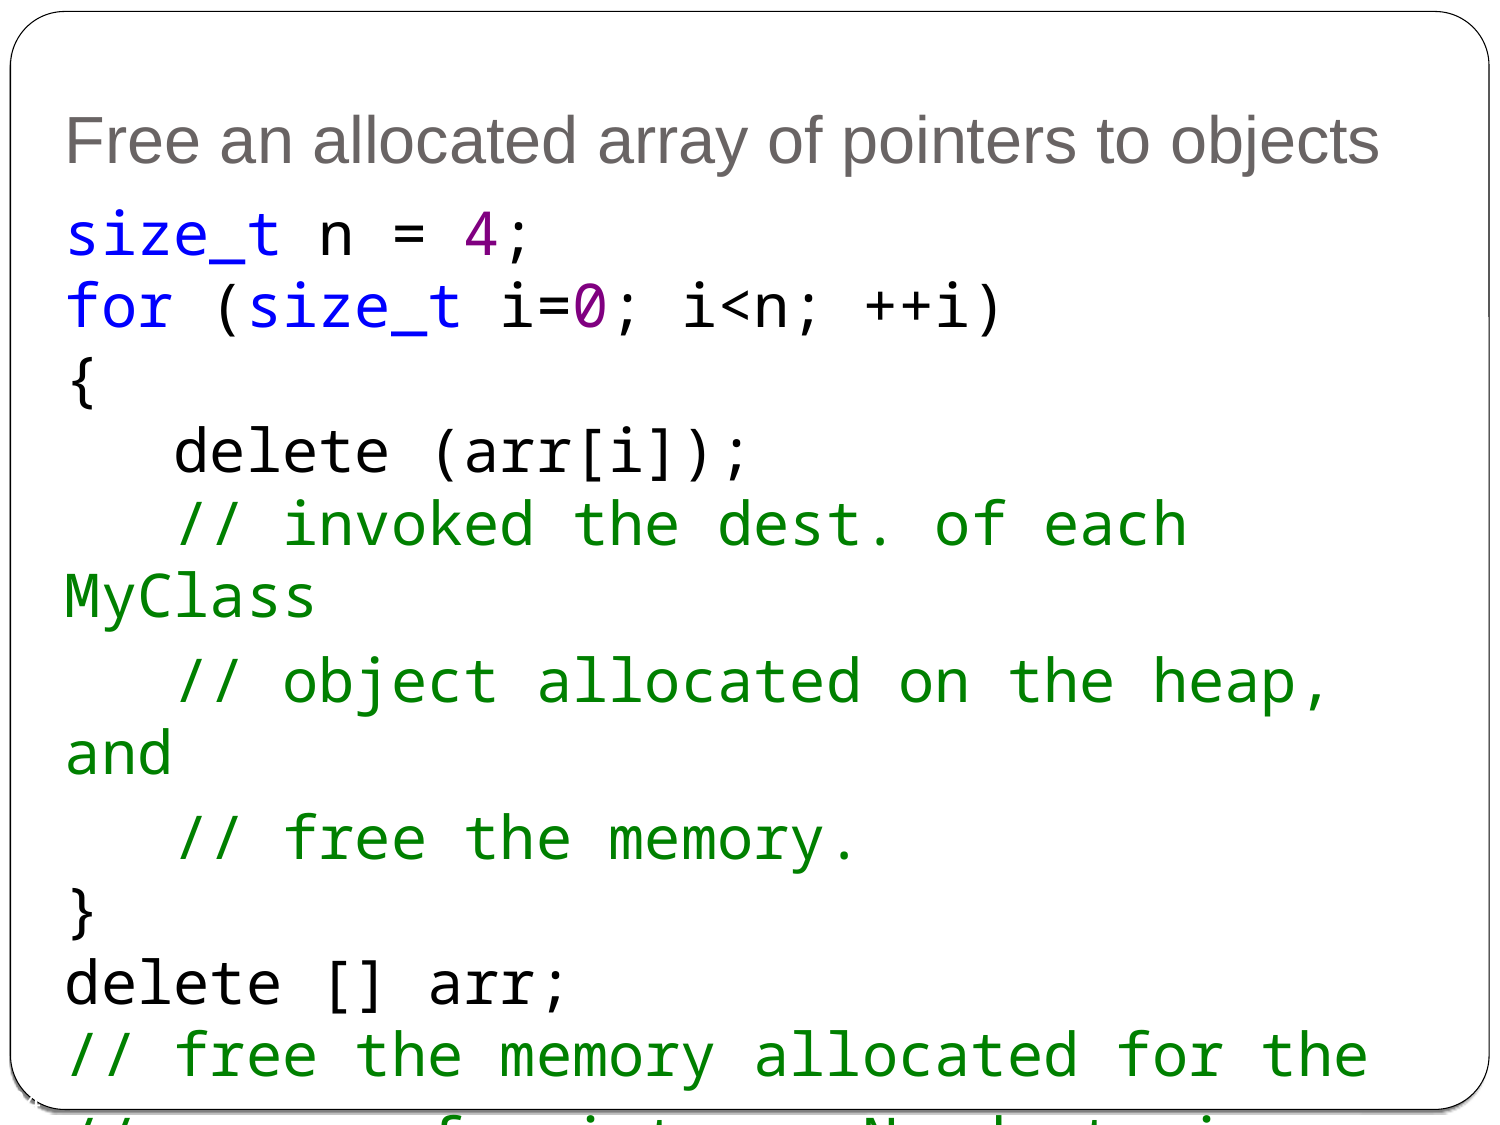

# Free an allocated array of pointers to objects
size_t n = 4;
for (size_t i=0; i<n; ++i)
{
   delete (arr[i]);
   // invoked the dest. of each MyClass
 // object allocated on the heap, and
 // free the memory.
}
delete [] arr;
// free the memory allocated for the
// array of pointers. No dest. is invoked